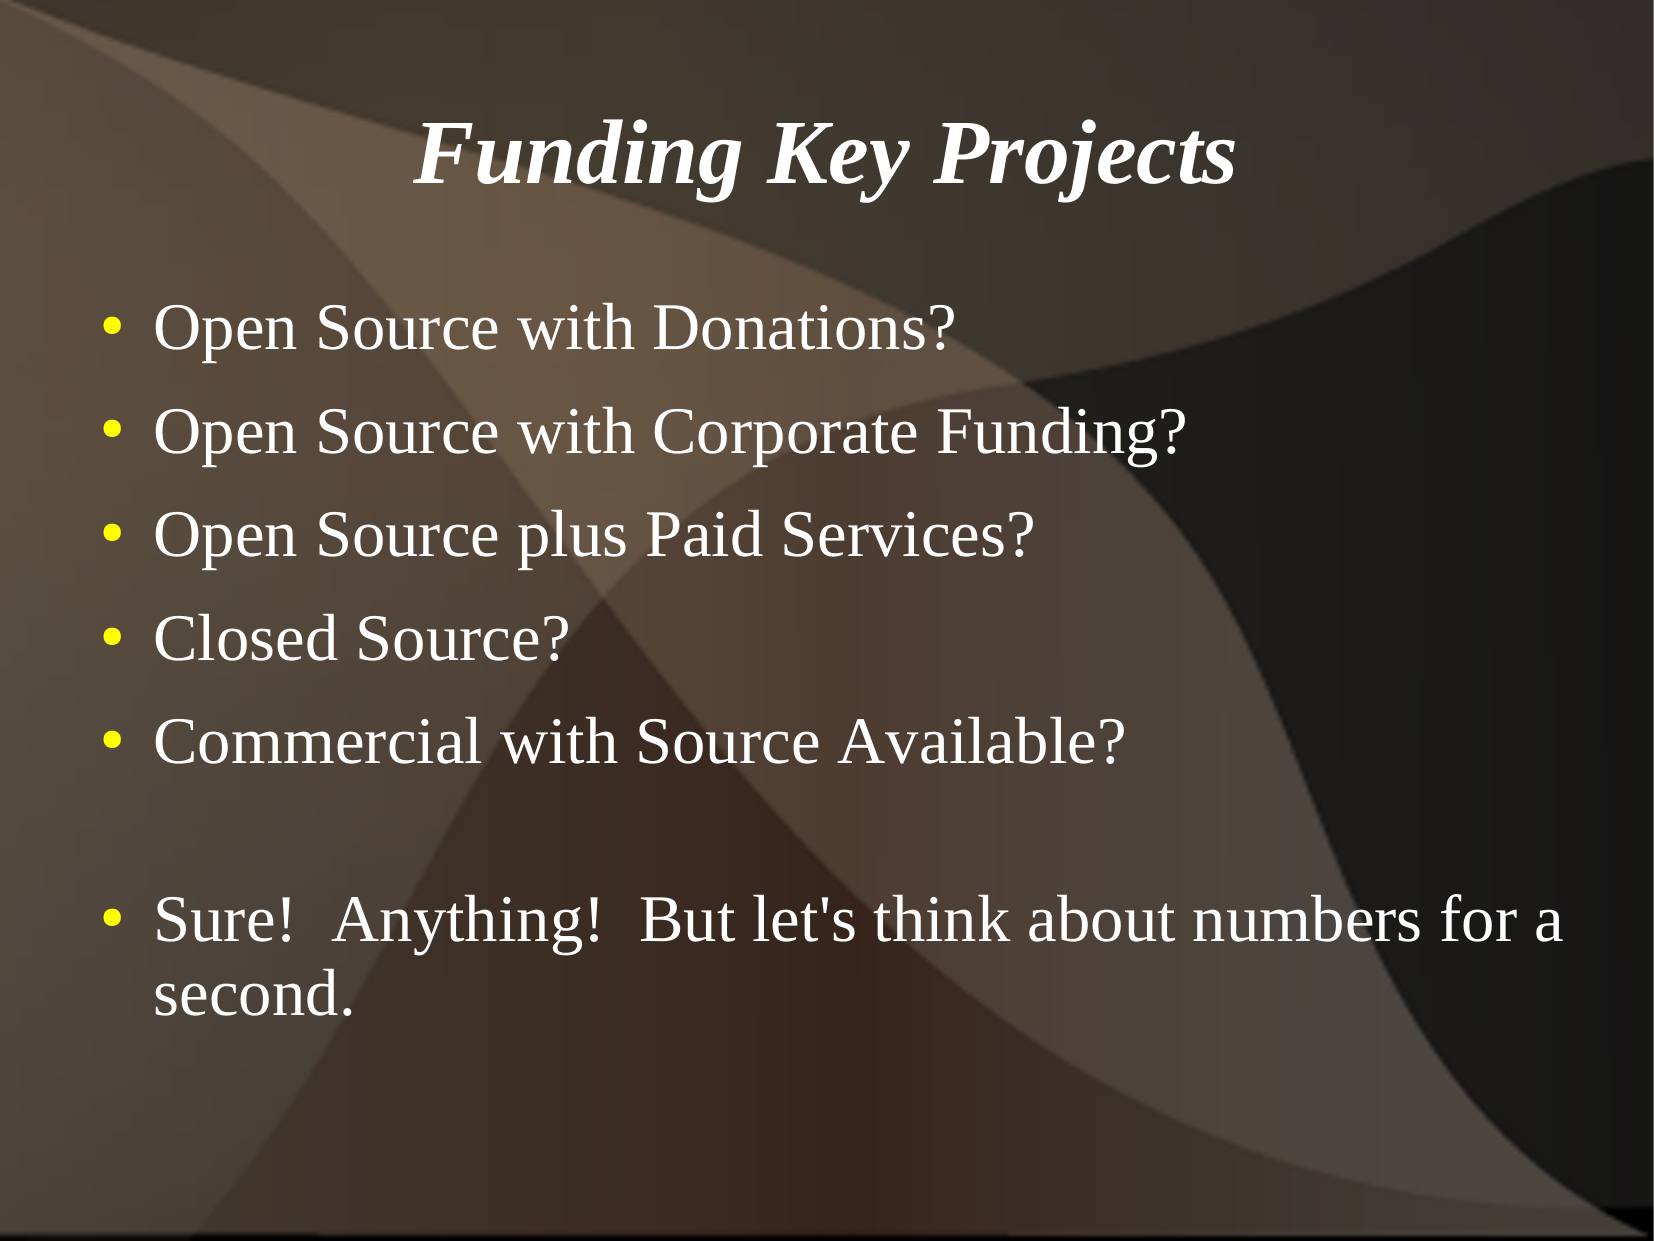

# Funding Key Projects
Open Source with Donations?
Open Source with Corporate Funding?
Open Source plus Paid Services?
Closed Source?
Commercial with Source Available?
Sure! Anything! But let's think about numbers for a second.